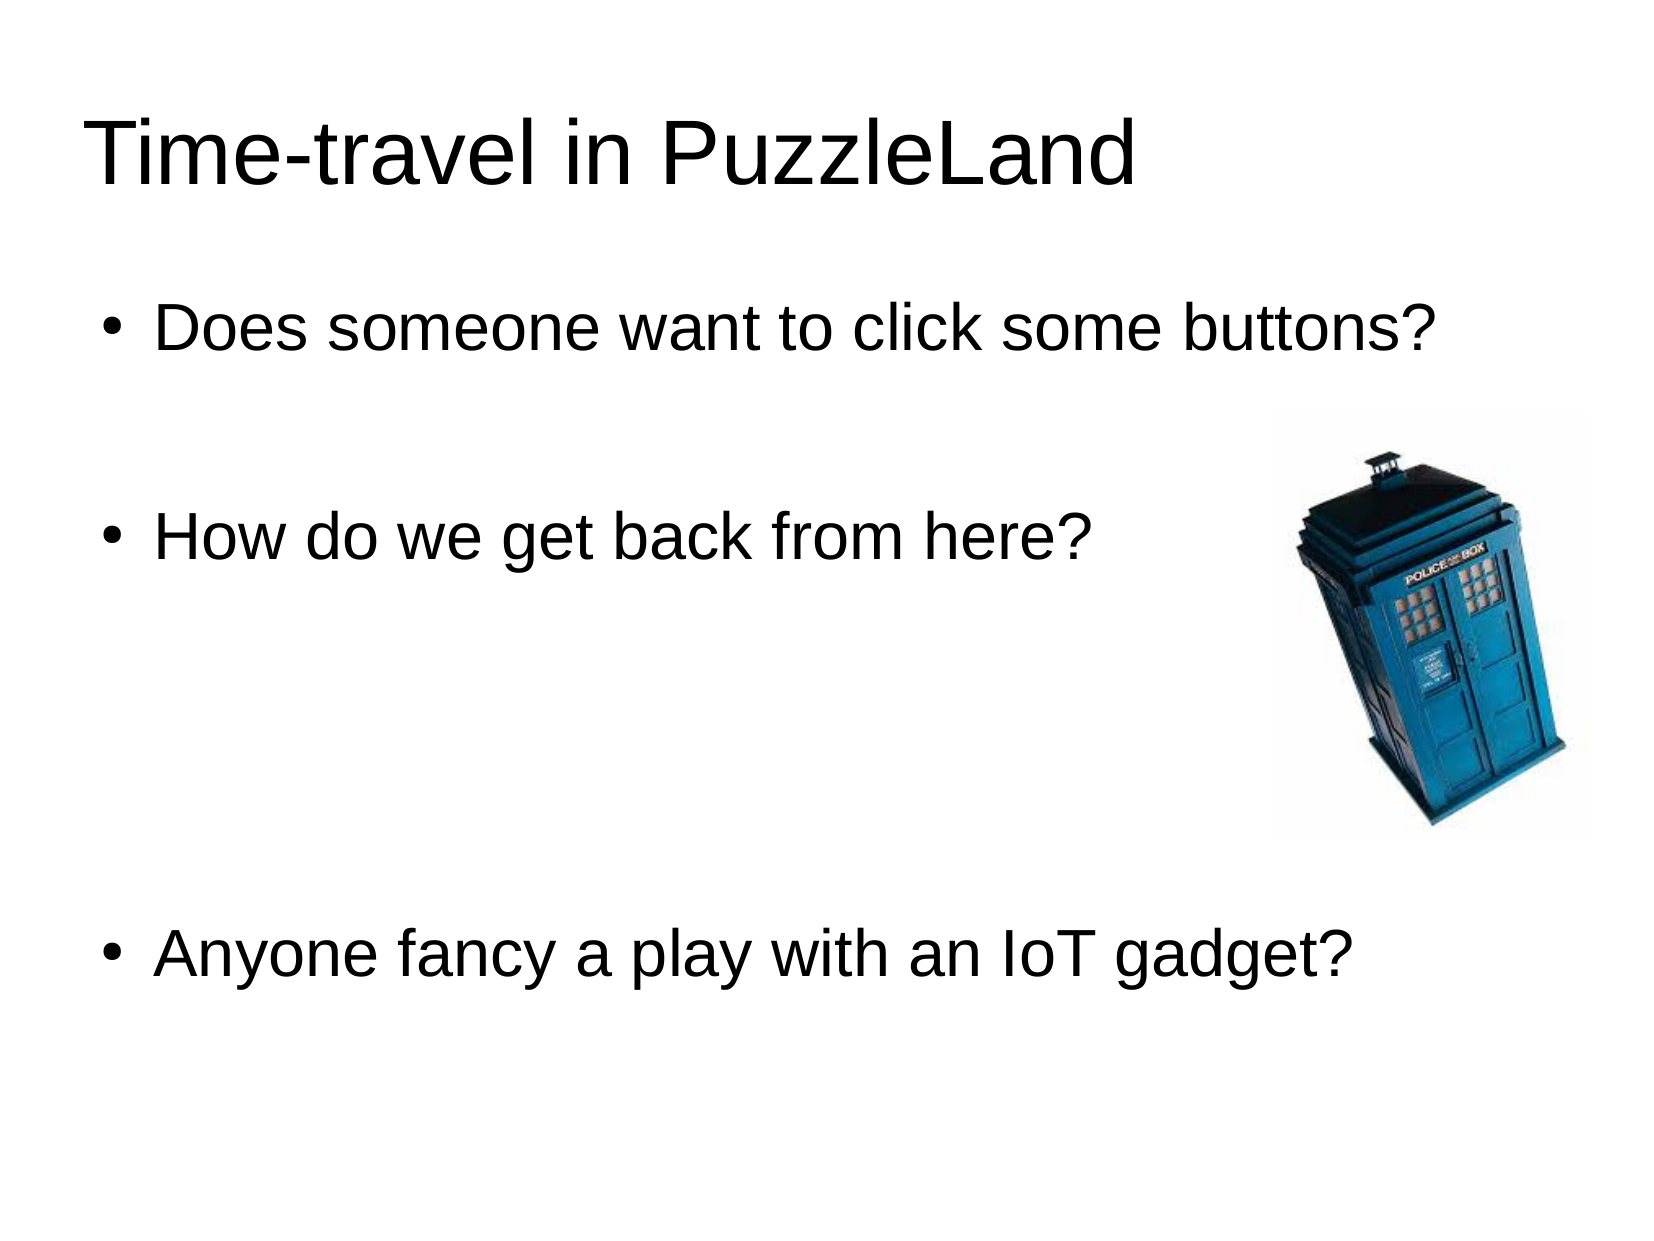

# Time-travel in PuzzleLand
Does someone want to click some buttons?
How do we get back from here?
Anyone fancy a play with an IoT gadget?